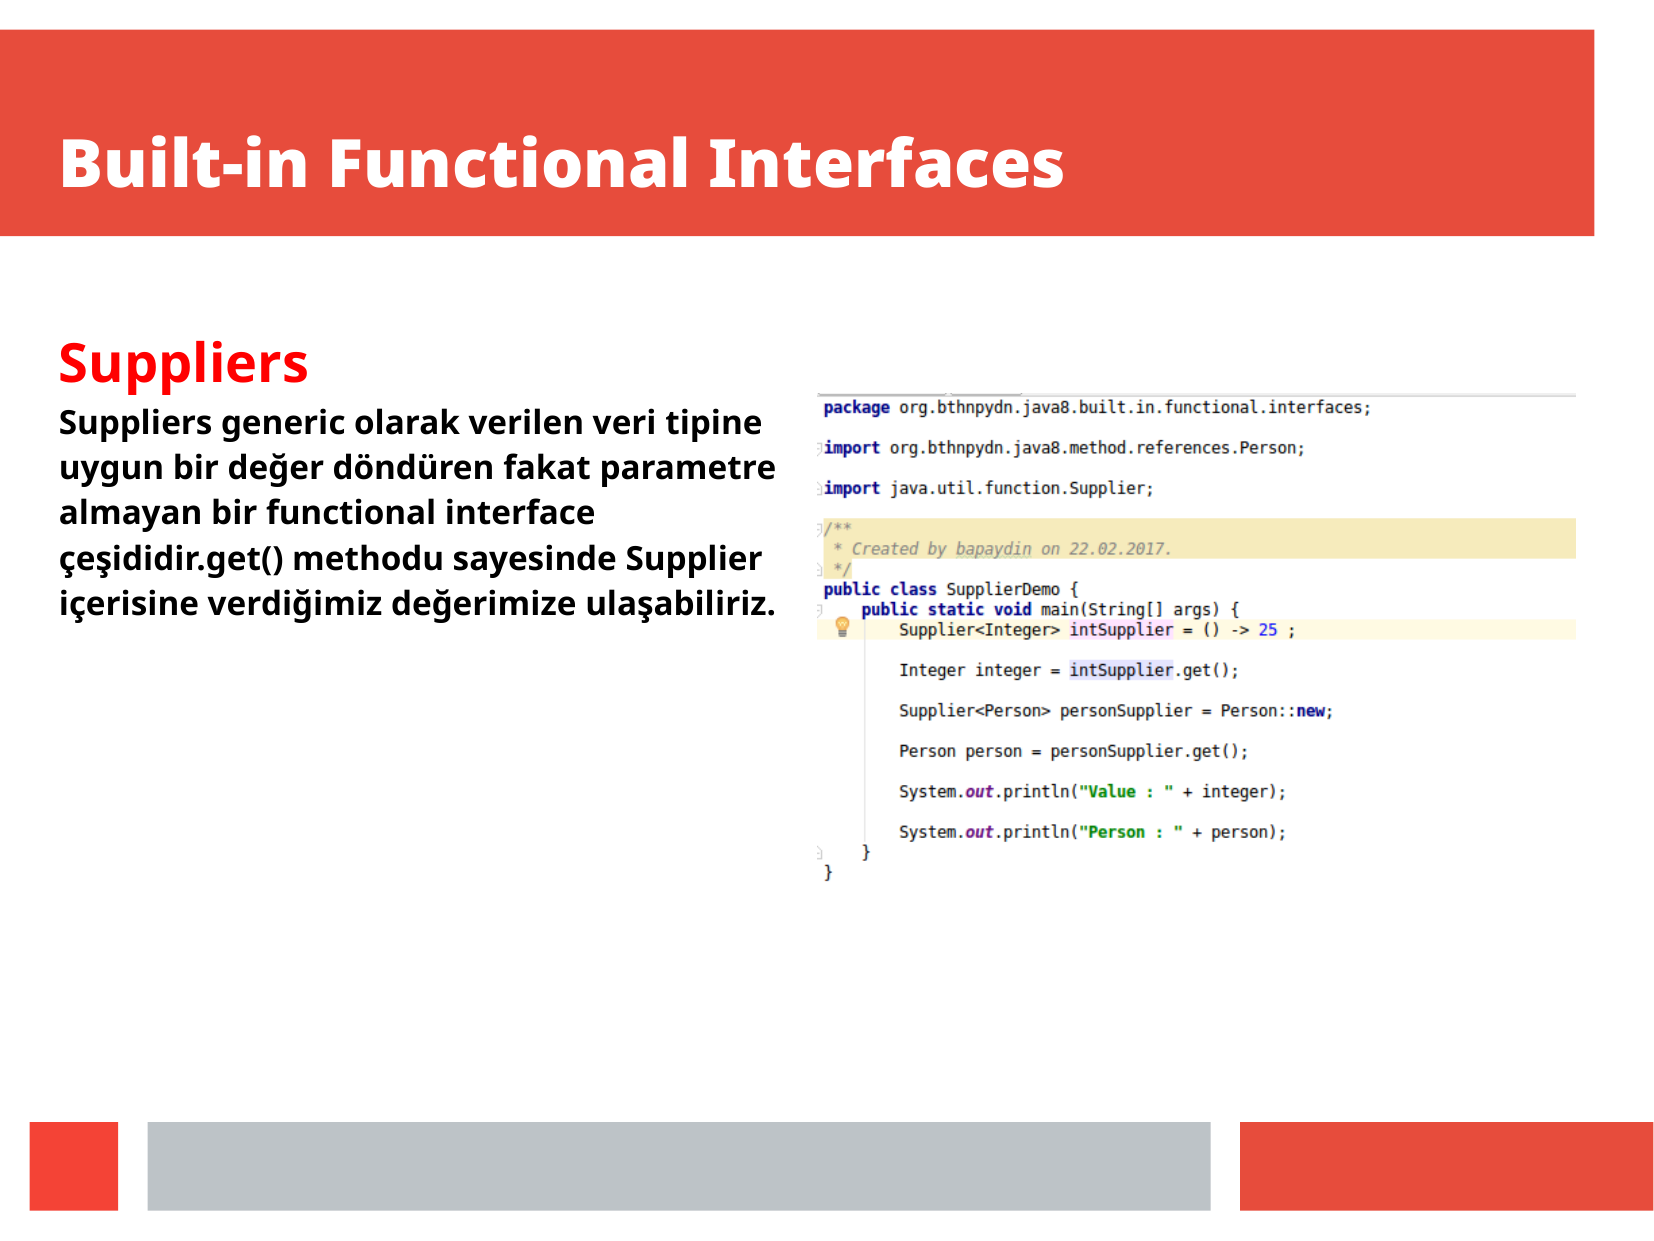

# Built-in Functional Interfaces
Suppliers
Suppliers generic olarak verilen veri tipine uygun bir değer döndüren fakat parametre almayan bir functional interface çeşididir.get() methodu sayesinde Supplier içerisine verdiğimiz değerimize ulaşabiliriz.